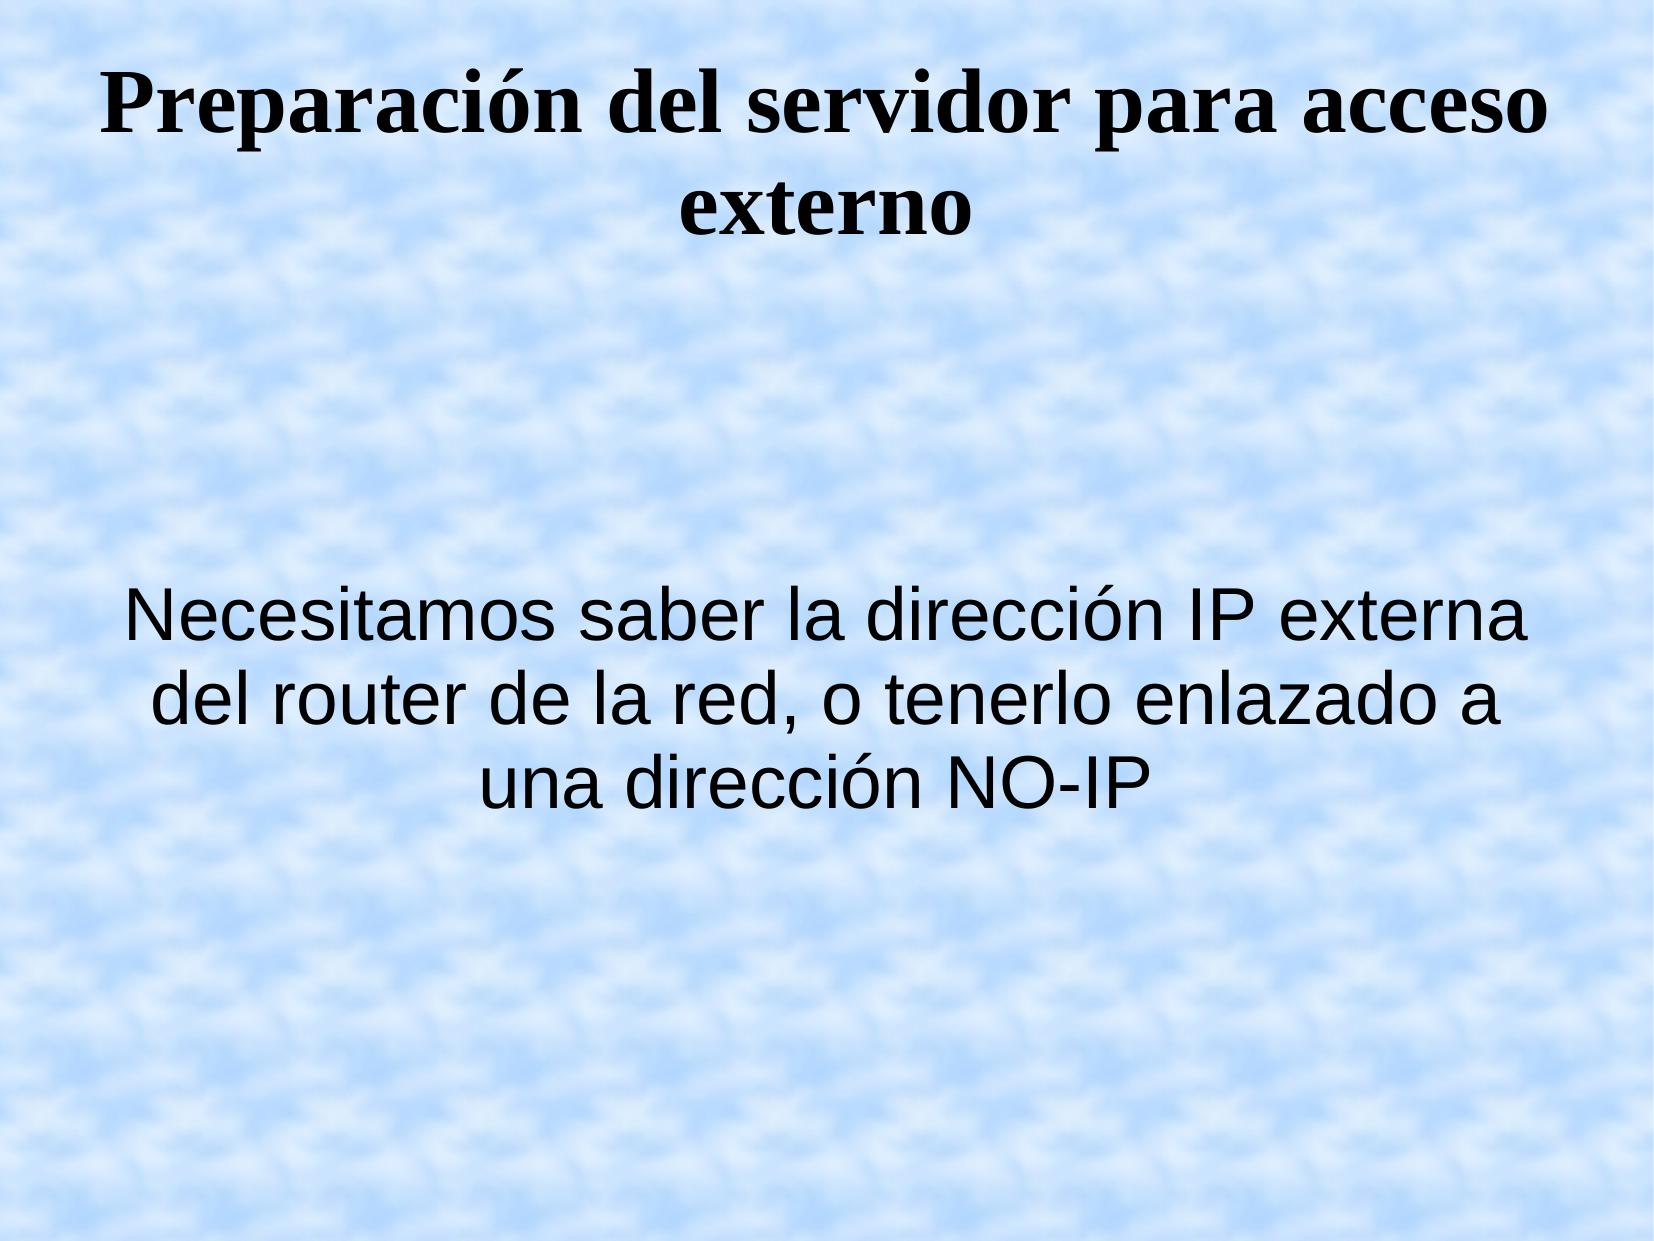

# Preparación del servidor para acceso externo
Necesitamos saber la dirección IP externa del router de la red, o tenerlo enlazado a una dirección NO-IP